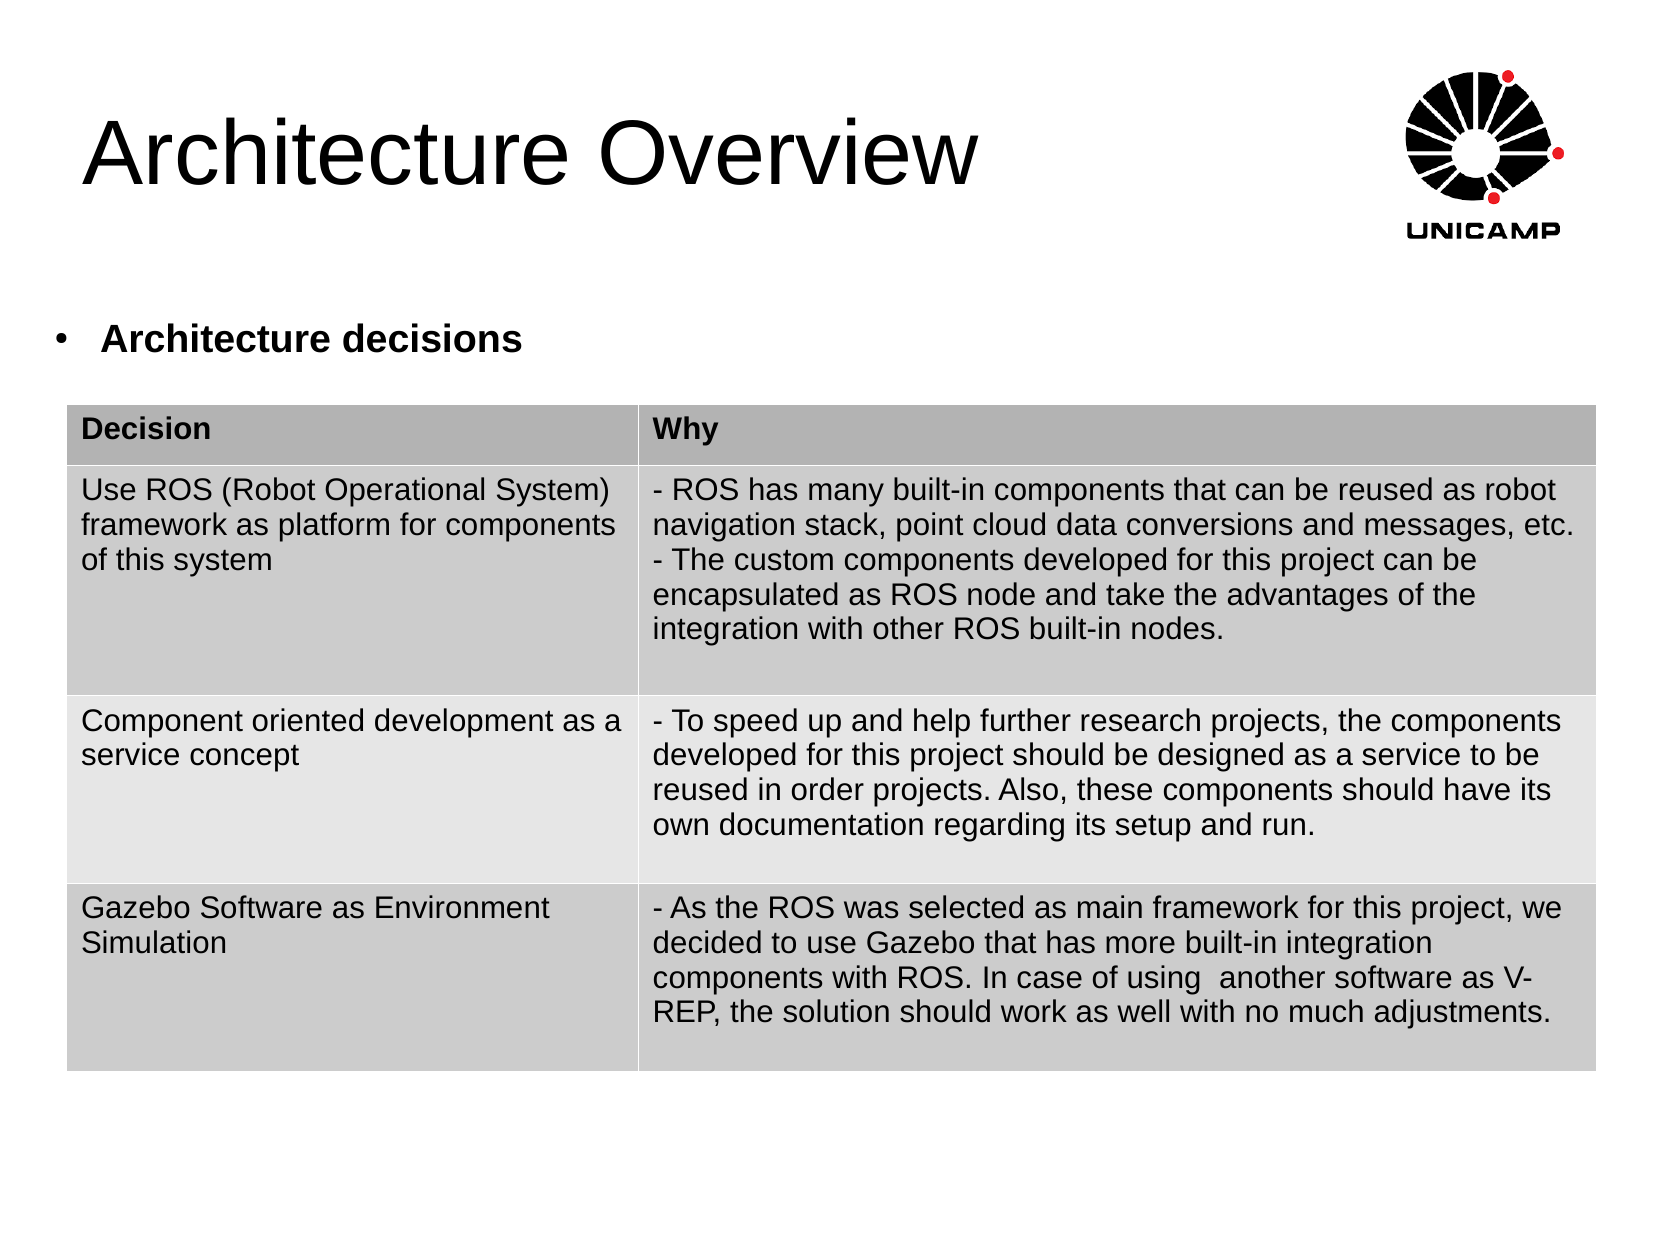

# Architecture Overview
Architecture decisions
| Decision | Why |
| --- | --- |
| Use ROS (Robot Operational System) framework as platform for components of this system | - ROS has many built-in components that can be reused as robot navigation stack, point cloud data conversions and messages, etc. - The custom components developed for this project can be encapsulated as ROS node and take the advantages of the integration with other ROS built-in nodes. |
| Component oriented development as a service concept | - To speed up and help further research projects, the components developed for this project should be designed as a service to be reused in order projects. Also, these components should have its own documentation regarding its setup and run. |
| Gazebo Software as Environment Simulation | - As the ROS was selected as main framework for this project, we decided to use Gazebo that has more built-in integration components with ROS. In case of using another software as V-REP, the solution should work as well with no much adjustments. |